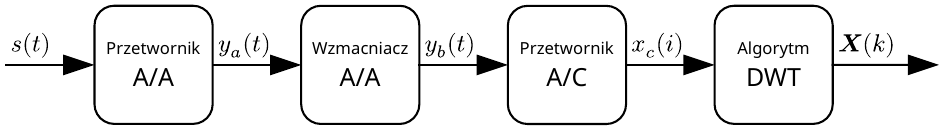

Przetwornik
A/A
Algorytm
DWT
Wzmacniacz
A/A
Przetwornik
A/C